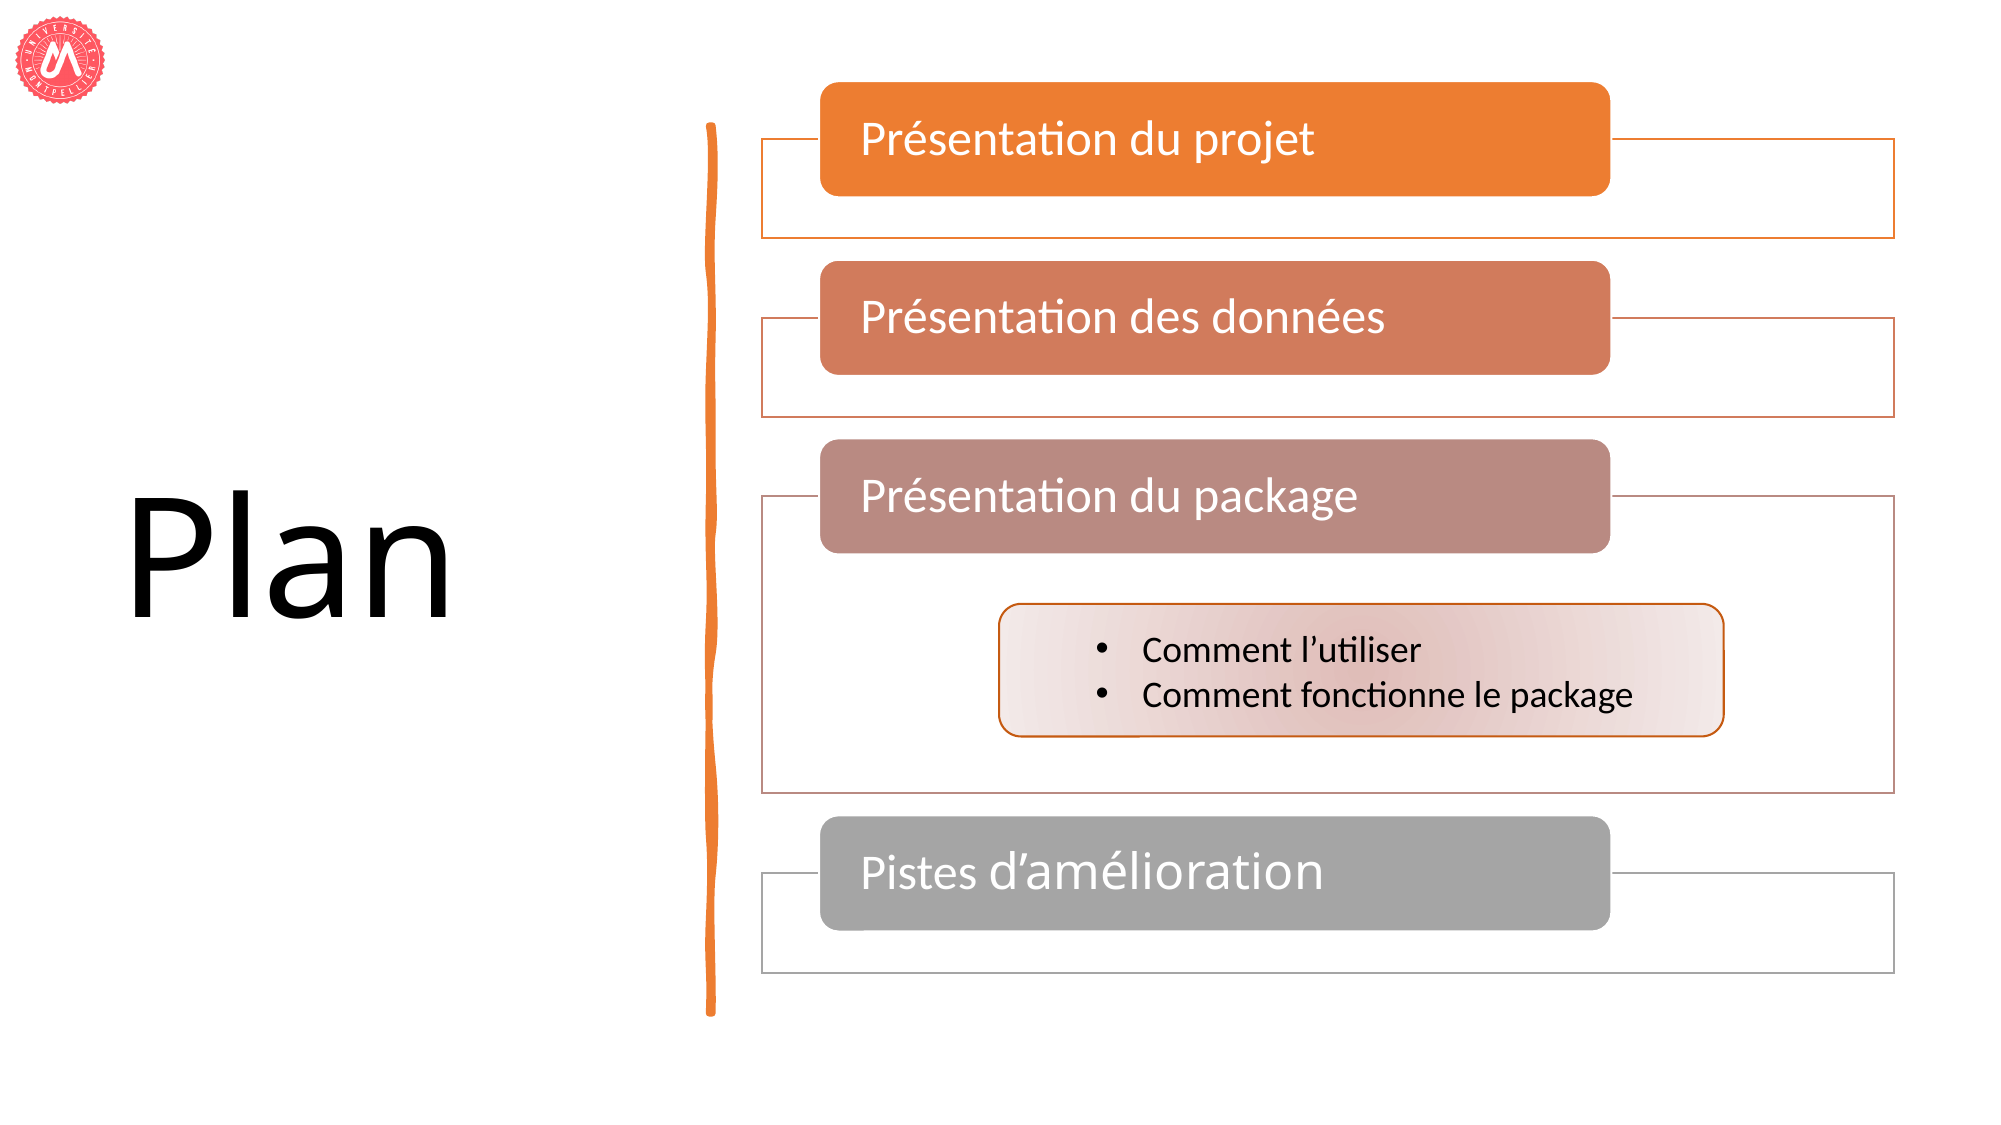

Présentation du projet
Présentation des données
Présentation du package
Pistes d’amélioration
# Plan
Comment l’utiliser
Comment fonctionne le package